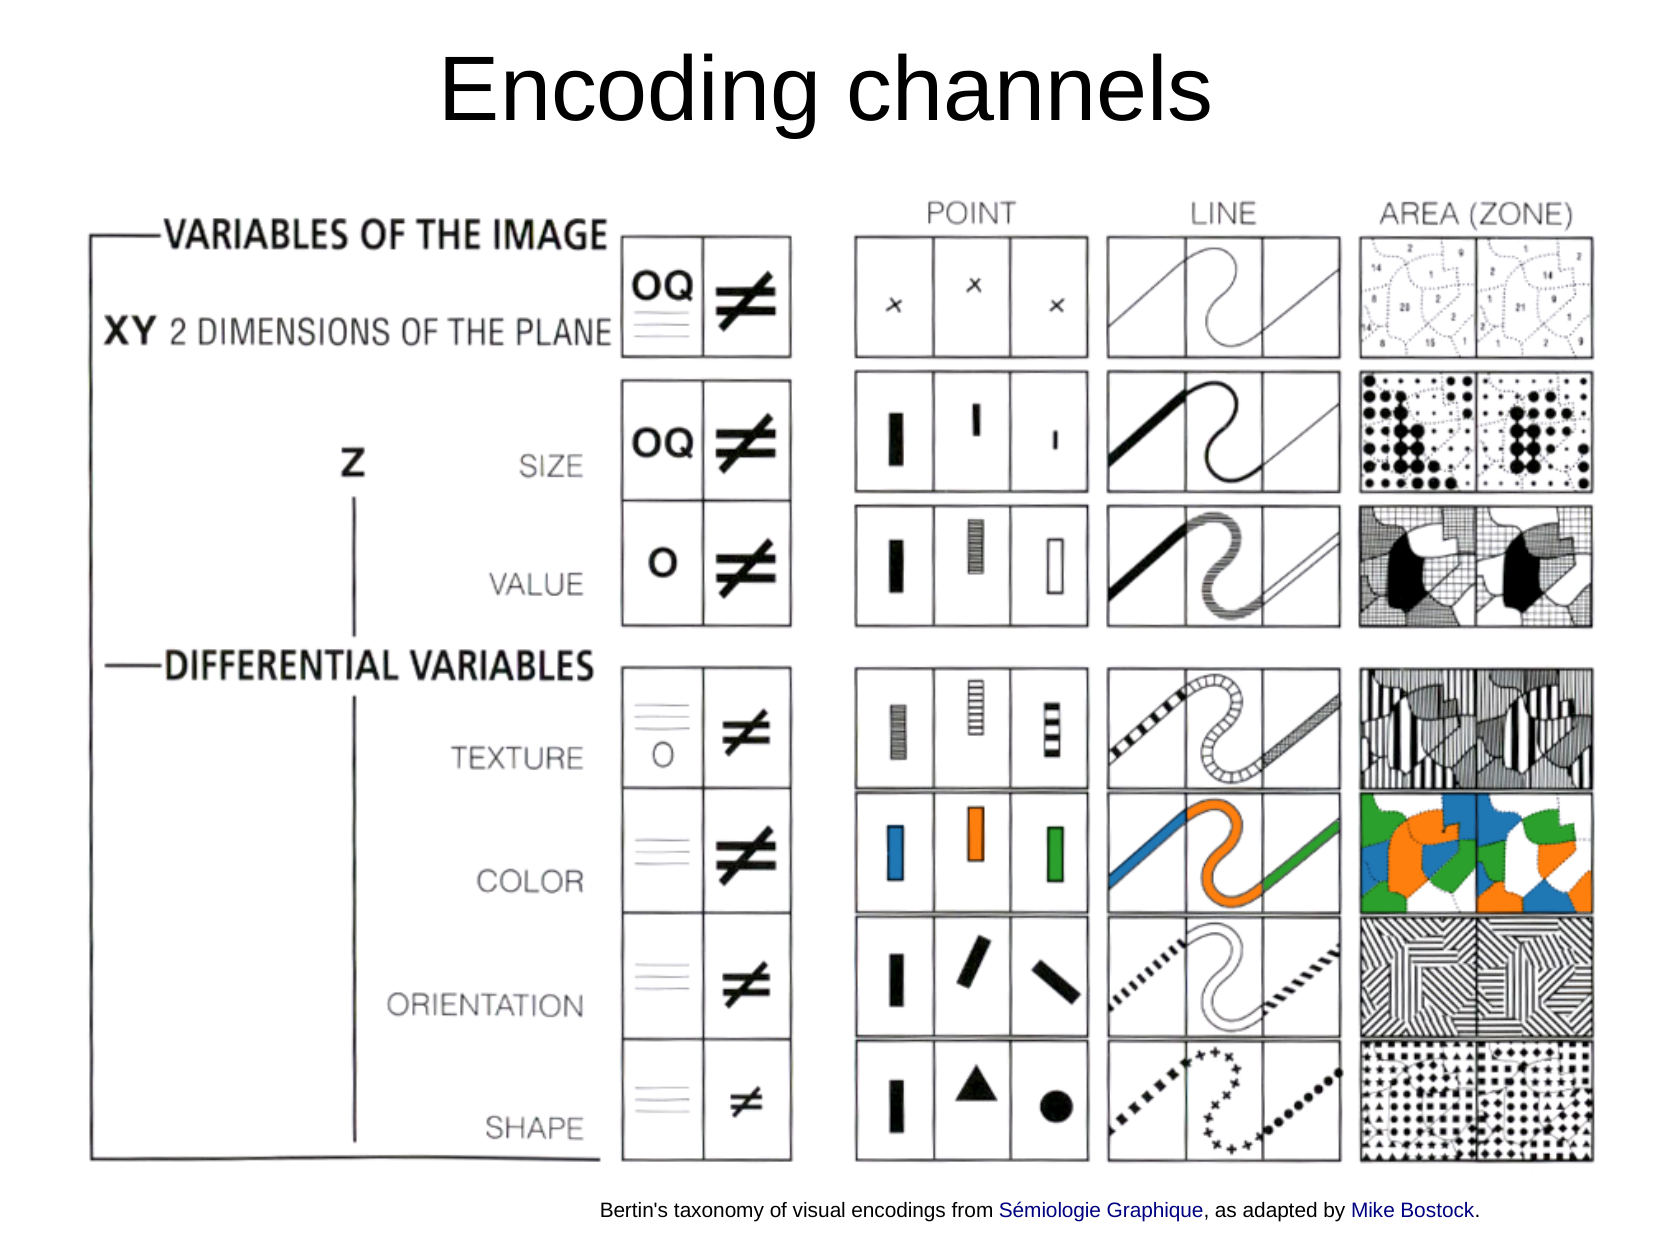

# Encoding channels
Bertin's taxonomy of visual encodings from Sémiologie Graphique, as adapted by Mike Bostock.